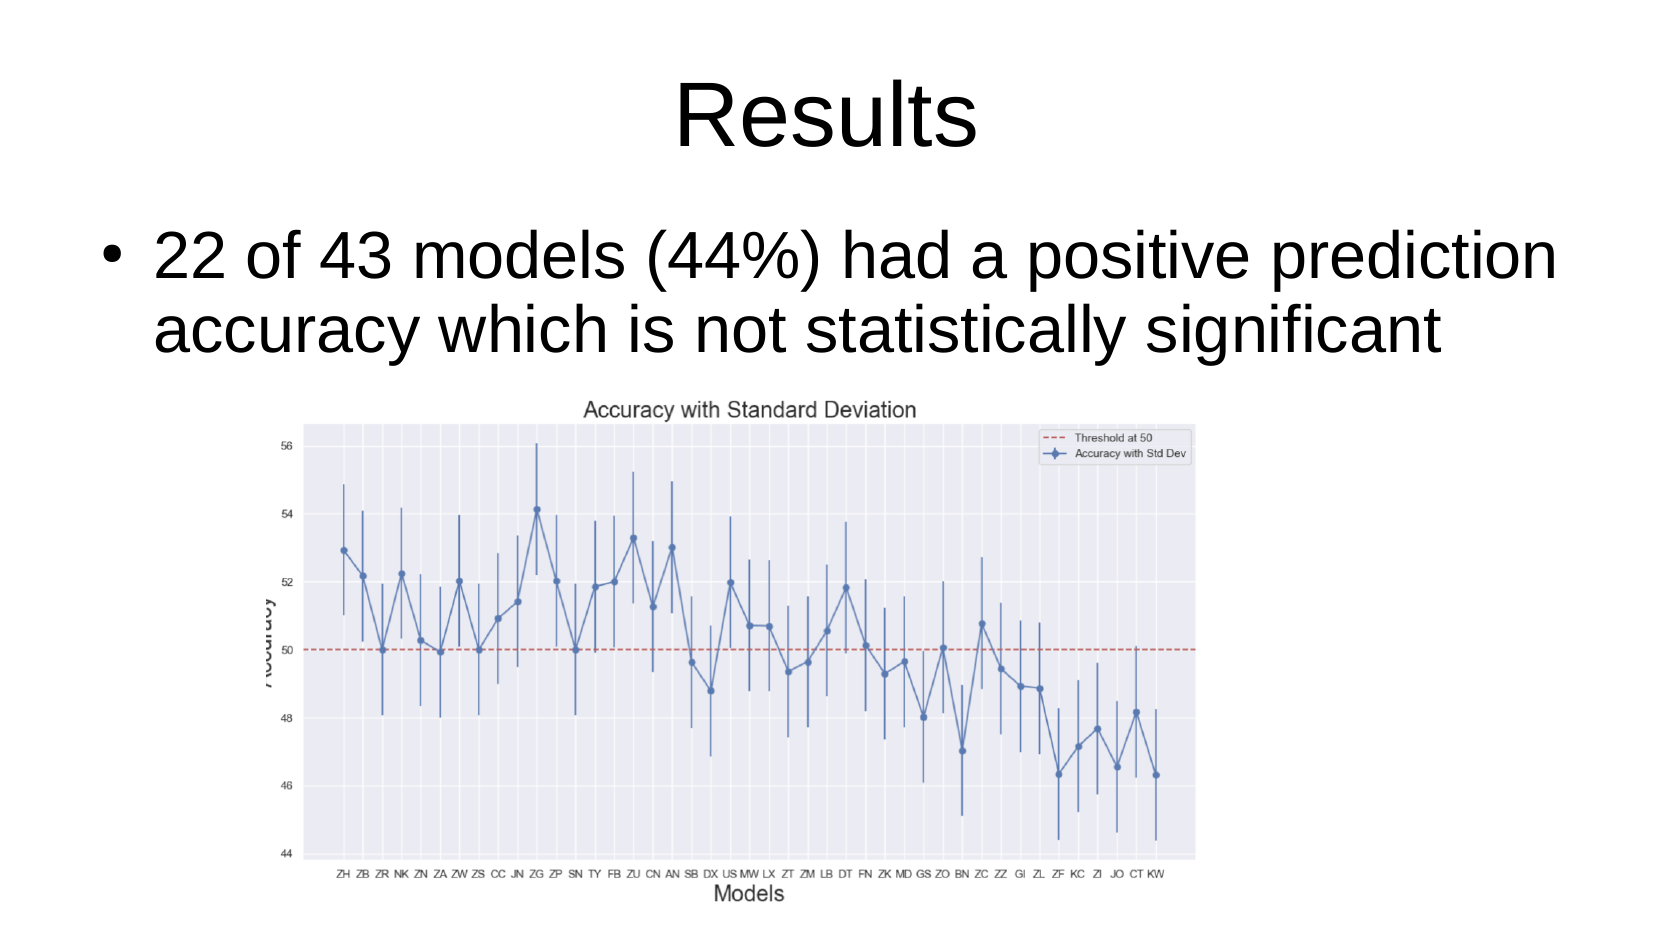

# Results
22 of 43 models (44%) had a positive prediction accuracy which is not statistically significant